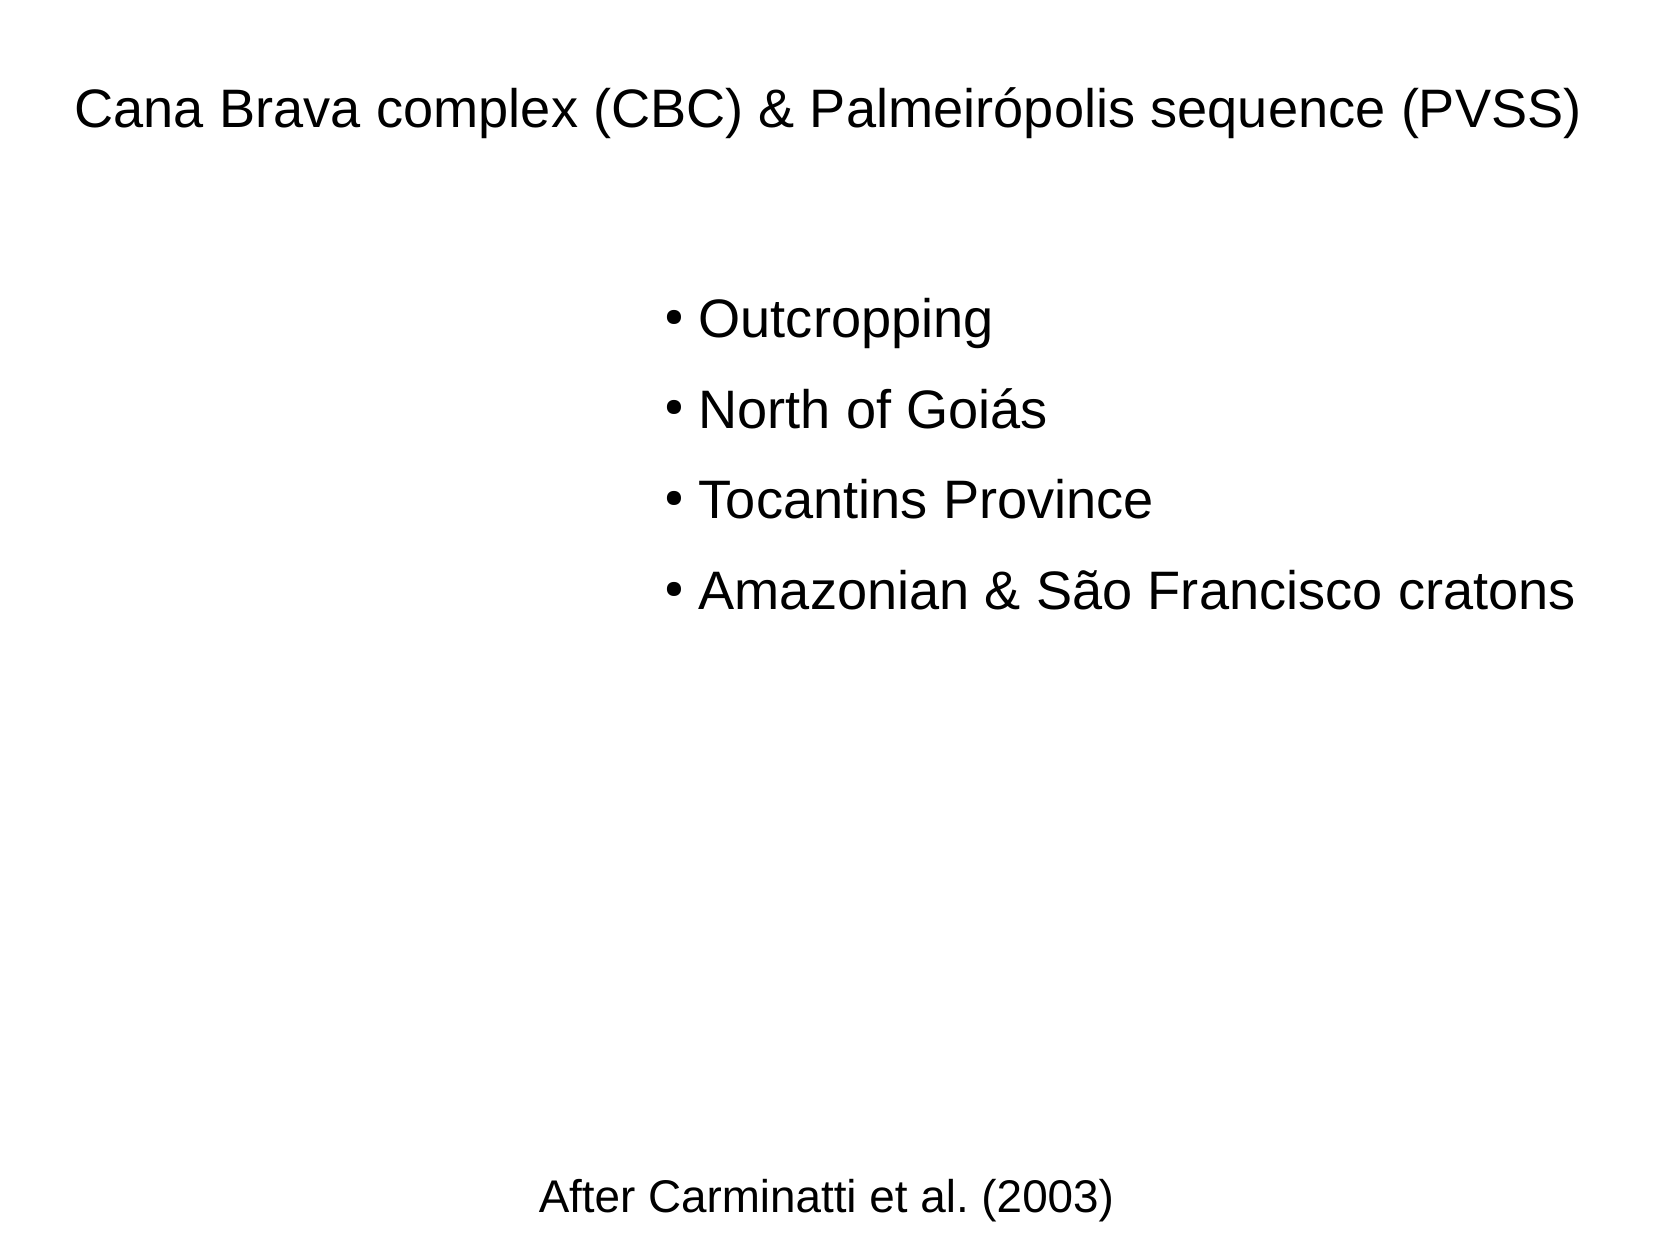

Cana Brava complex (CBC) & Palmeirópolis sequence (PVSS)
 Outcropping
 North of Goiás
 Tocantins Province
 Amazonian & São Francisco cratons
After Carminatti et al. (2003)